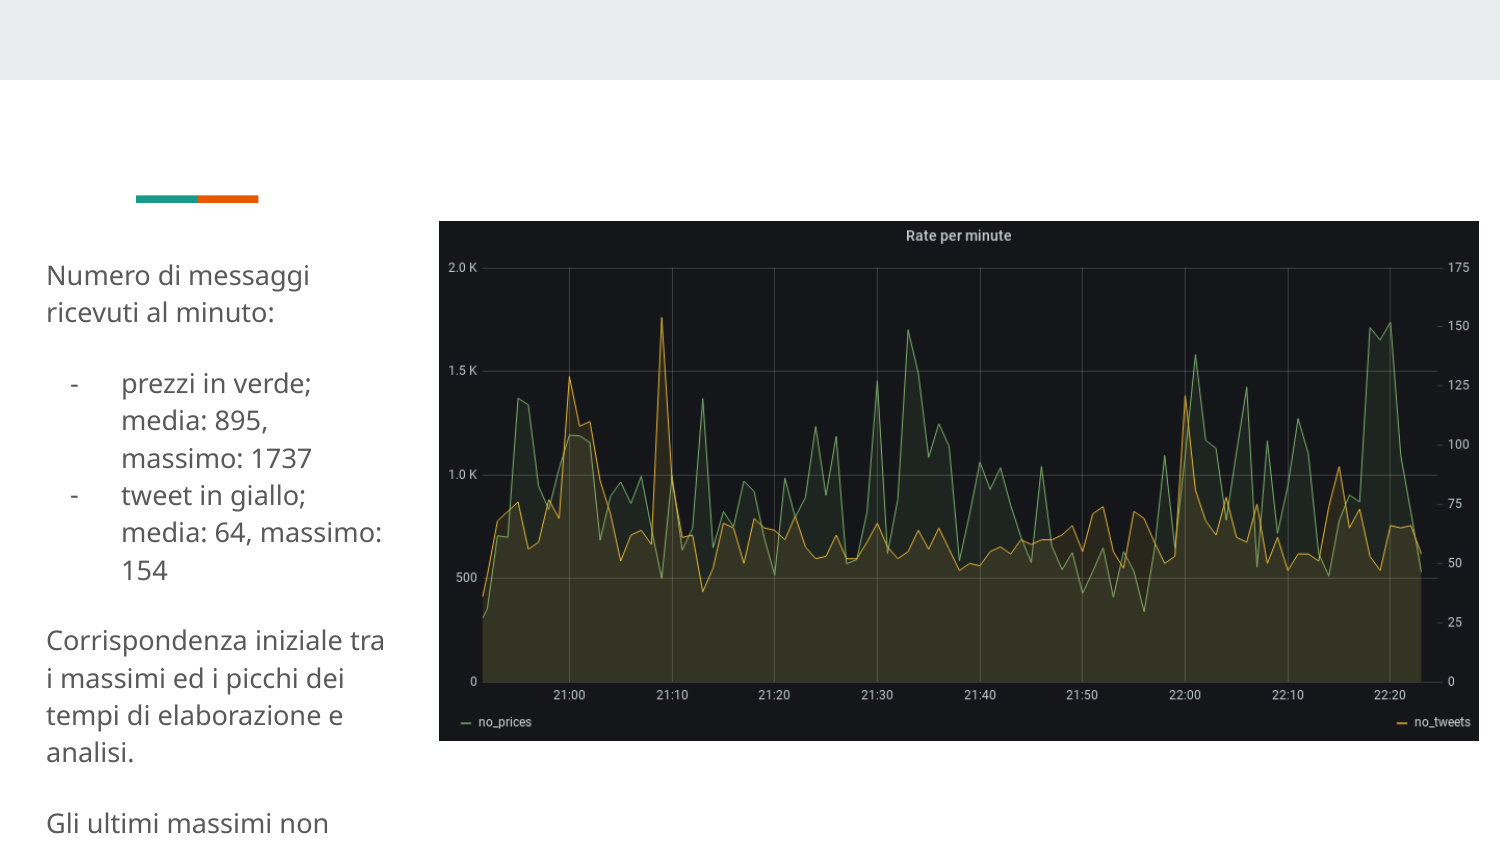

# Numero di messaggi ricevuti al minuto:
prezzi in verde; media: 895, massimo: 1737
tweet in giallo; media: 64, massimo: 154
Corrispondenza iniziale tra i massimi ed i picchi dei tempi di elaborazione e analisi.
Gli ultimi massimi non hanno corrispondenze.